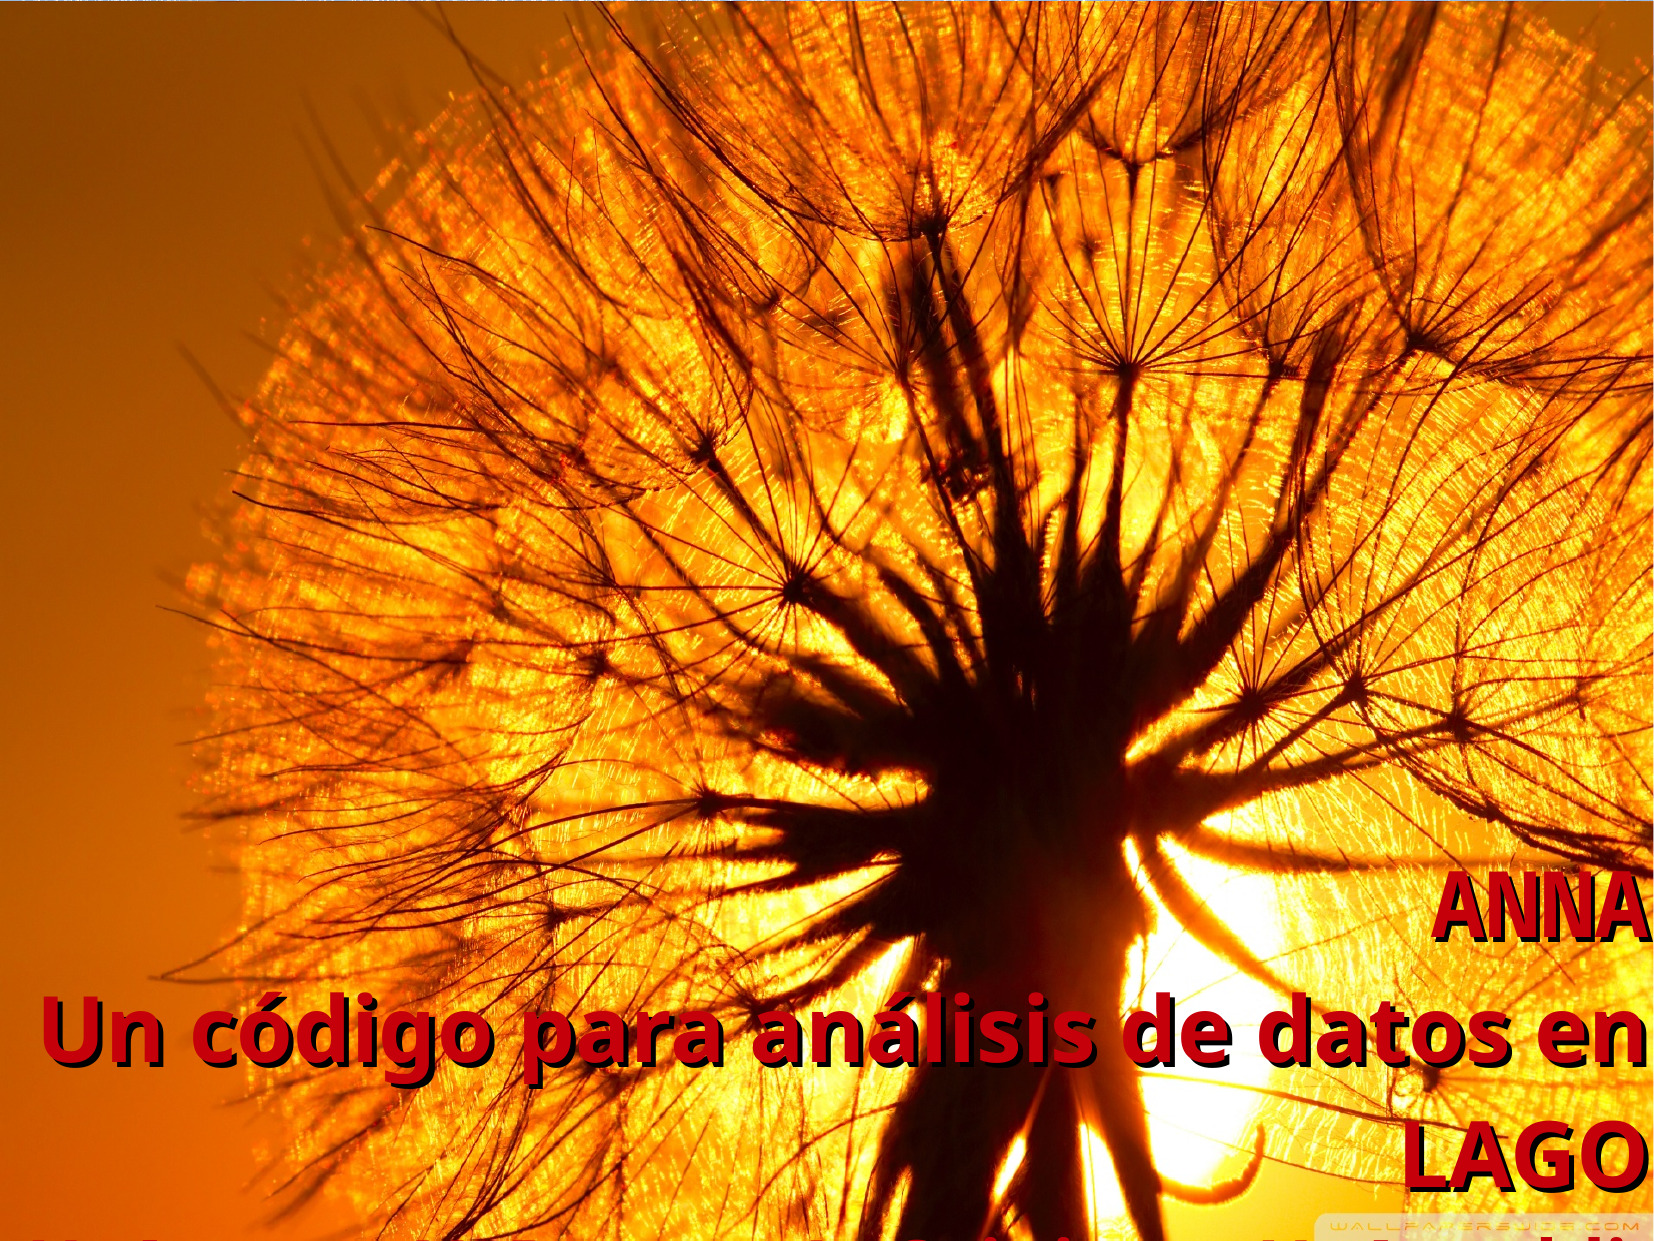

# ANNA Un código para análisis de datos en LAGO H. Asorey, X. Bertou, L. Otiniano, H. Arnaldi
Feb 2017
Asorey - Chile - U04-L04
10